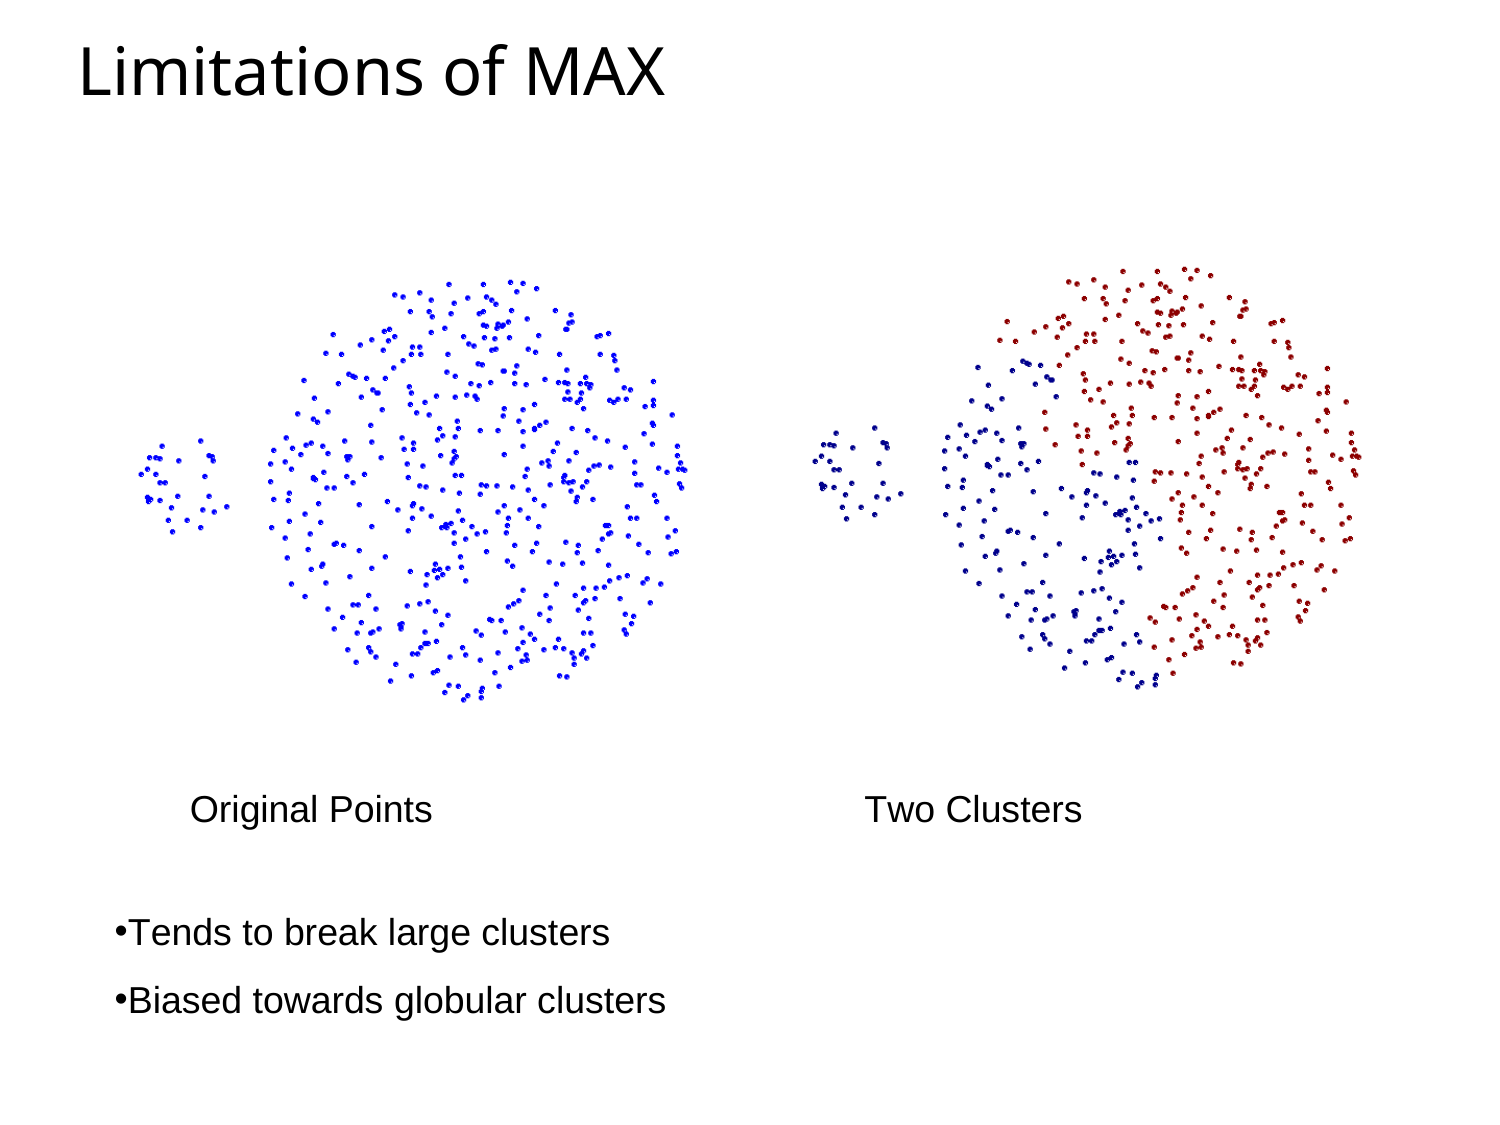

Limitations of MAX
Two Clusters
Original Points
Tends to break large clusters
Biased towards globular clusters